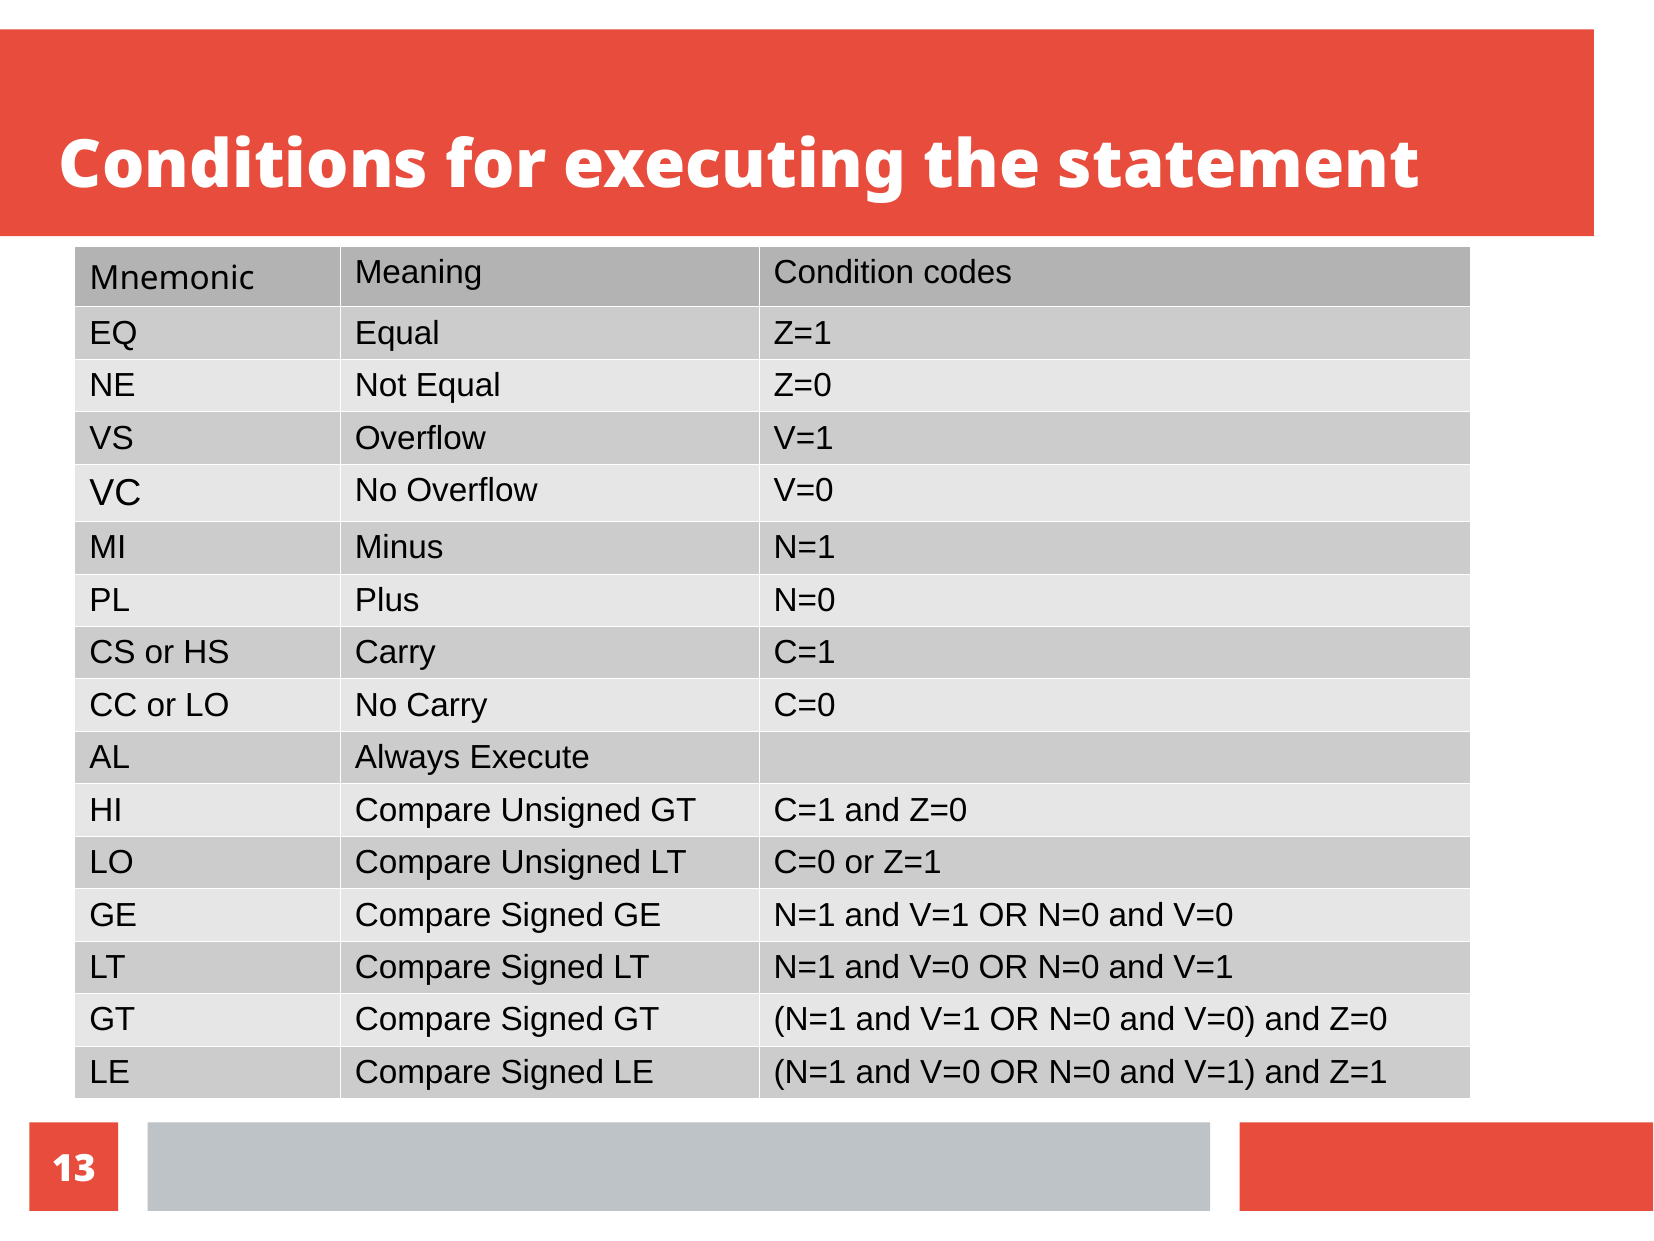

# Conditions for executing the statement
| Mnemonic | Meaning | Condition codes |
| --- | --- | --- |
| EQ | Equal | Z=1 |
| NE | Not Equal | Z=0 |
| VS | Overflow | V=1 |
| VC | No Overflow | V=0 |
| MI | Minus | N=1 |
| PL | Plus | N=0 |
| CS or HS | Carry | C=1 |
| CC or LO | No Carry | C=0 |
| AL | Always Execute | |
| HI | Compare Unsigned GT | C=1 and Z=0 |
| LO | Compare Unsigned LT | C=0 or Z=1 |
| GE | Compare Signed GE | N=1 and V=1 OR N=0 and V=0 |
| LT | Compare Signed LT | N=1 and V=0 OR N=0 and V=1 |
| GT | Compare Signed GT | (N=1 and V=1 OR N=0 and V=0) and Z=0 |
| LE | Compare Signed LE | (N=1 and V=0 OR N=0 and V=1) and Z=1 |
13